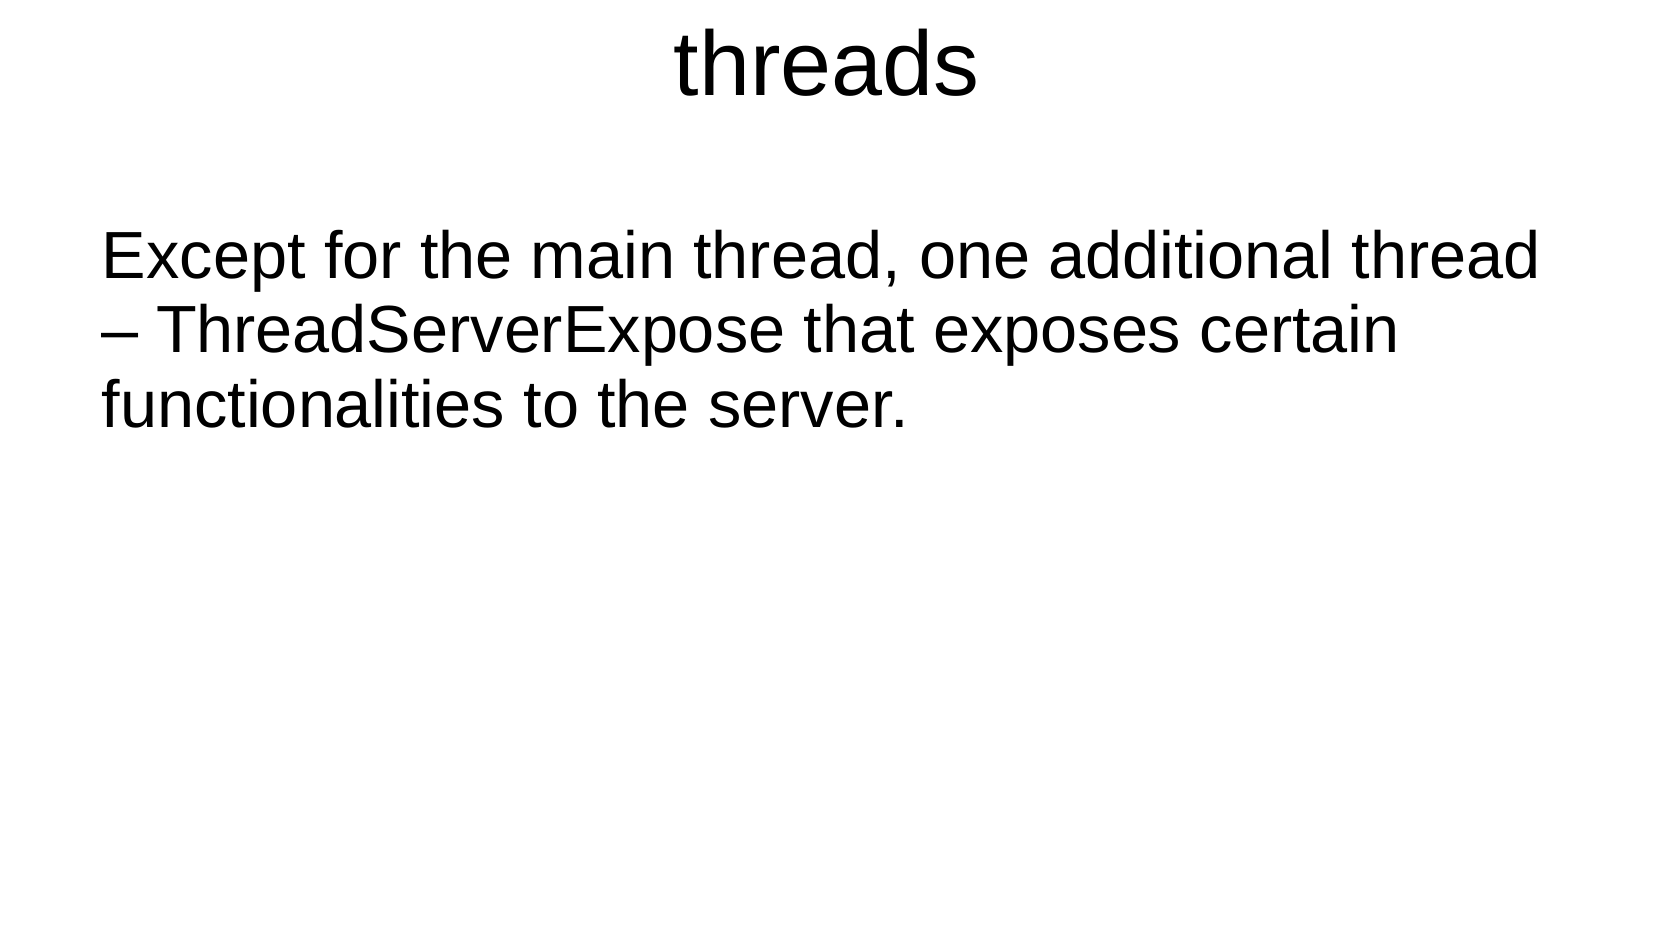

# threads
Except for the main thread, one additional thread – ThreadServerExpose that exposes certain functionalities to the server.